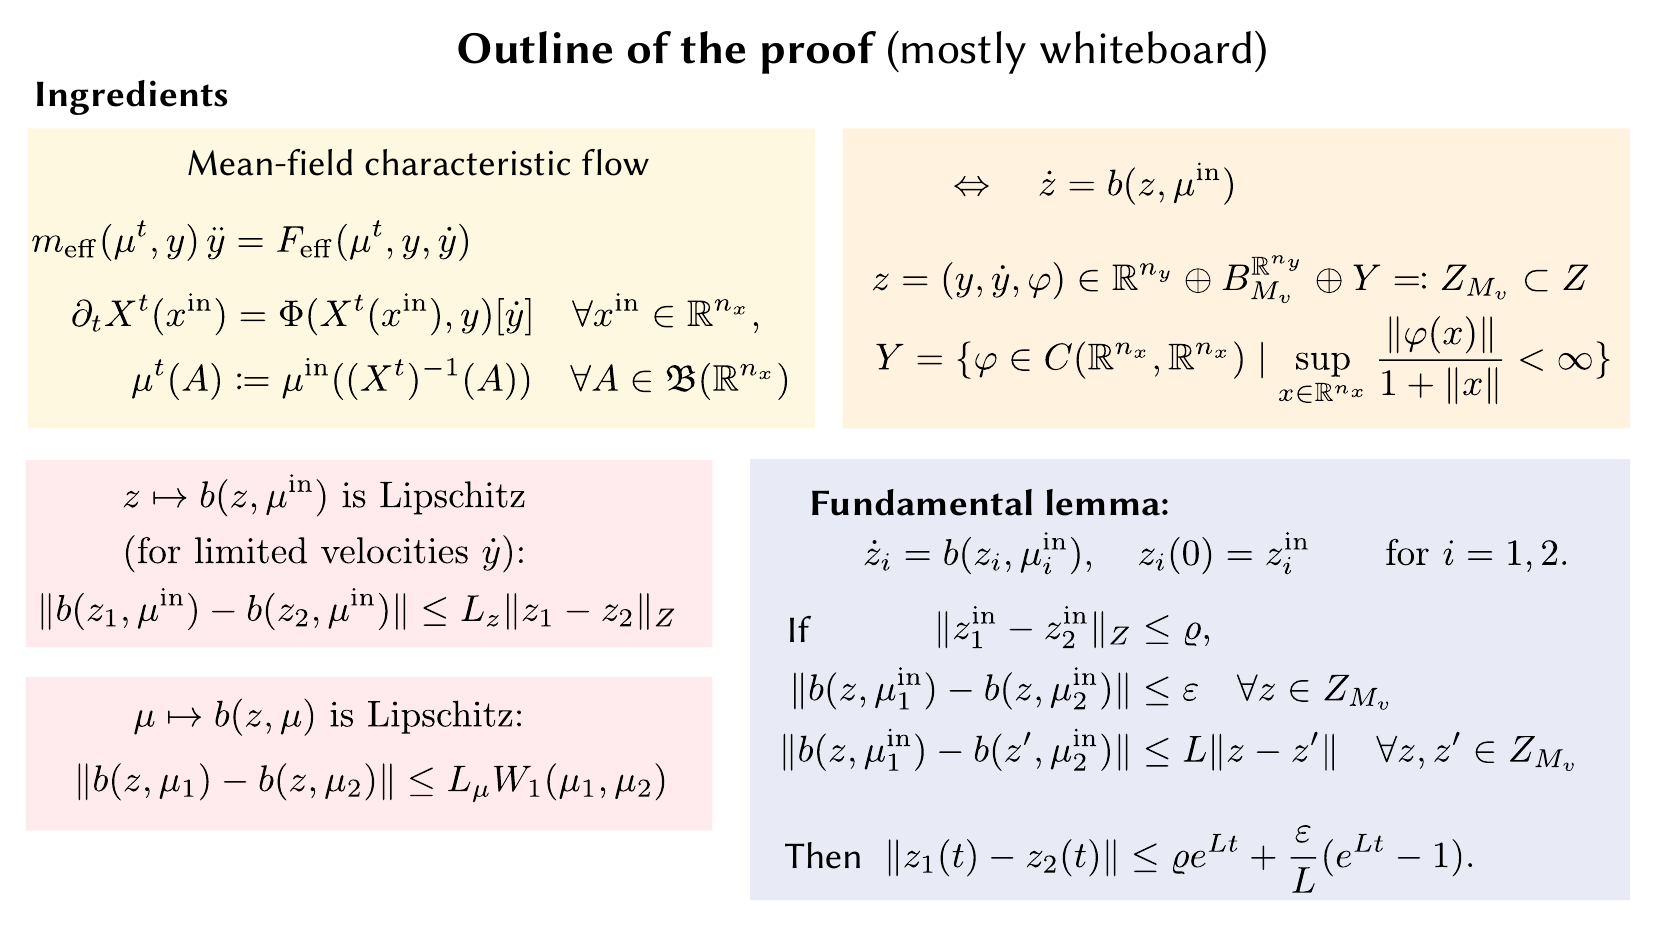

Outline of the proof (mostly whiteboard)
Ingredients
Mean-field characteristic flow
Fundamental lemma:
If
Then